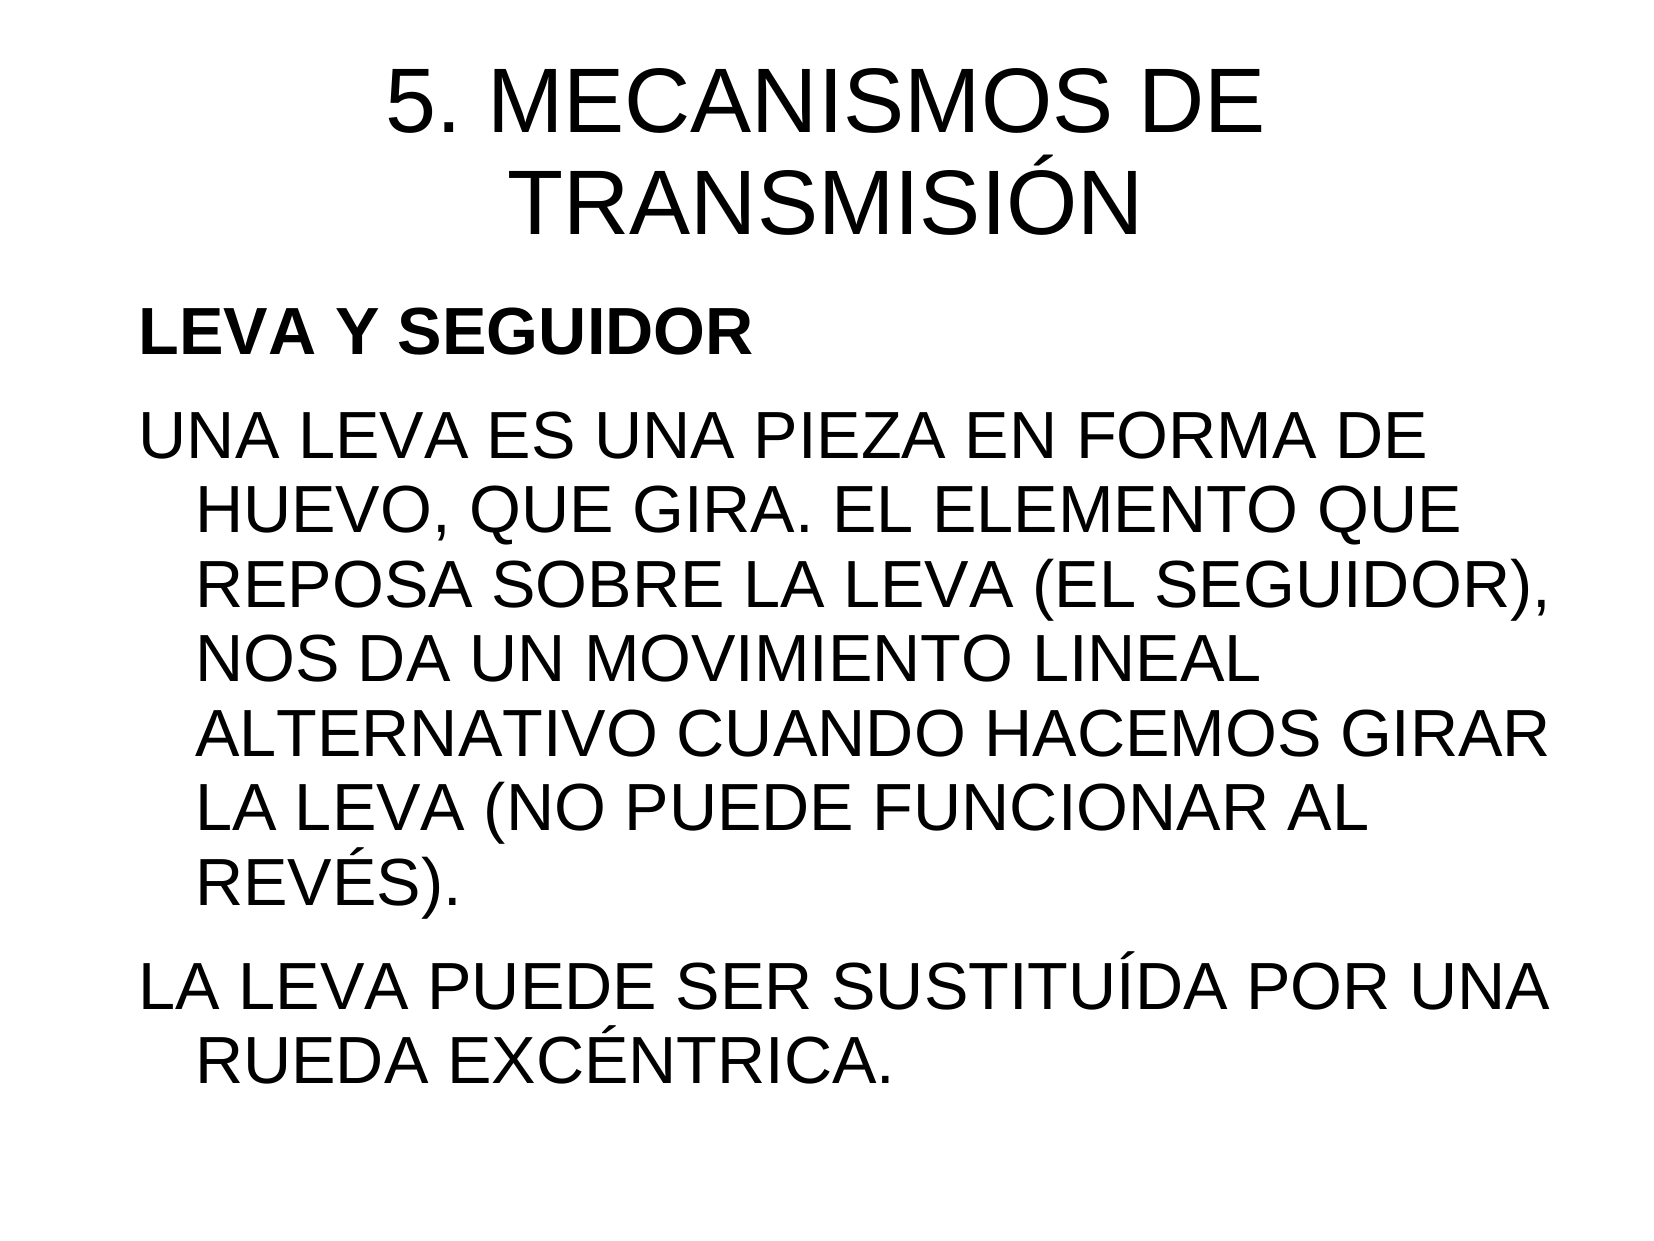

# 5. MECANISMOS DE TRANSMISIÓN
LEVA Y SEGUIDOR
UNA LEVA ES UNA PIEZA EN FORMA DE HUEVO, QUE GIRA. EL ELEMENTO QUE REPOSA SOBRE LA LEVA (EL SEGUIDOR), NOS DA UN MOVIMIENTO LINEAL ALTERNATIVO CUANDO HACEMOS GIRAR LA LEVA (NO PUEDE FUNCIONAR AL REVÉS).
LA LEVA PUEDE SER SUSTITUÍDA POR UNA RUEDA EXCÉNTRICA.